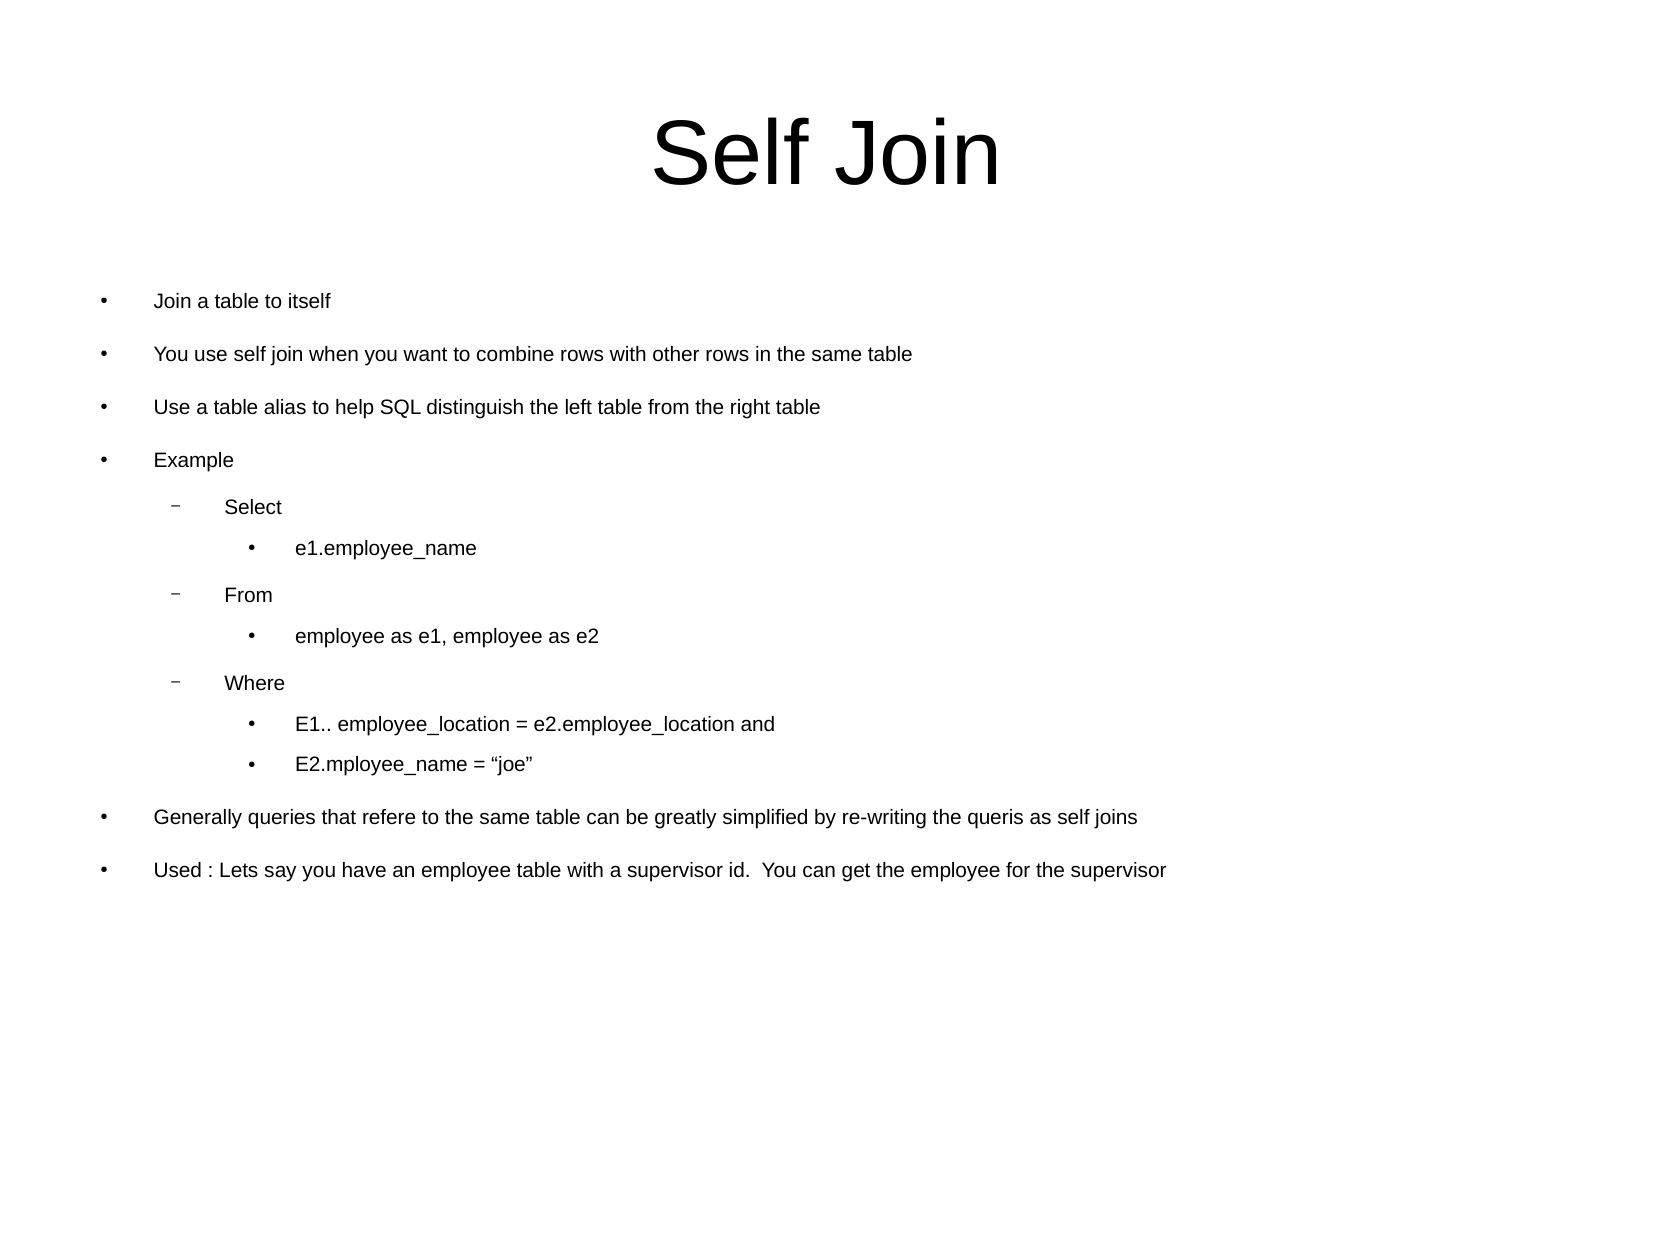

# Self Join
Join a table to itself
You use self join when you want to combine rows with other rows in the same table
Use a table alias to help SQL distinguish the left table from the right table
Example
Select
e1.employee_name
From
employee as e1, employee as e2
Where
E1.. employee_location = e2.employee_location and
E2.mployee_name = “joe”
Generally queries that refere to the same table can be greatly simplified by re-writing the queris as self joins
Used : Lets say you have an employee table with a supervisor id. You can get the employee for the supervisor